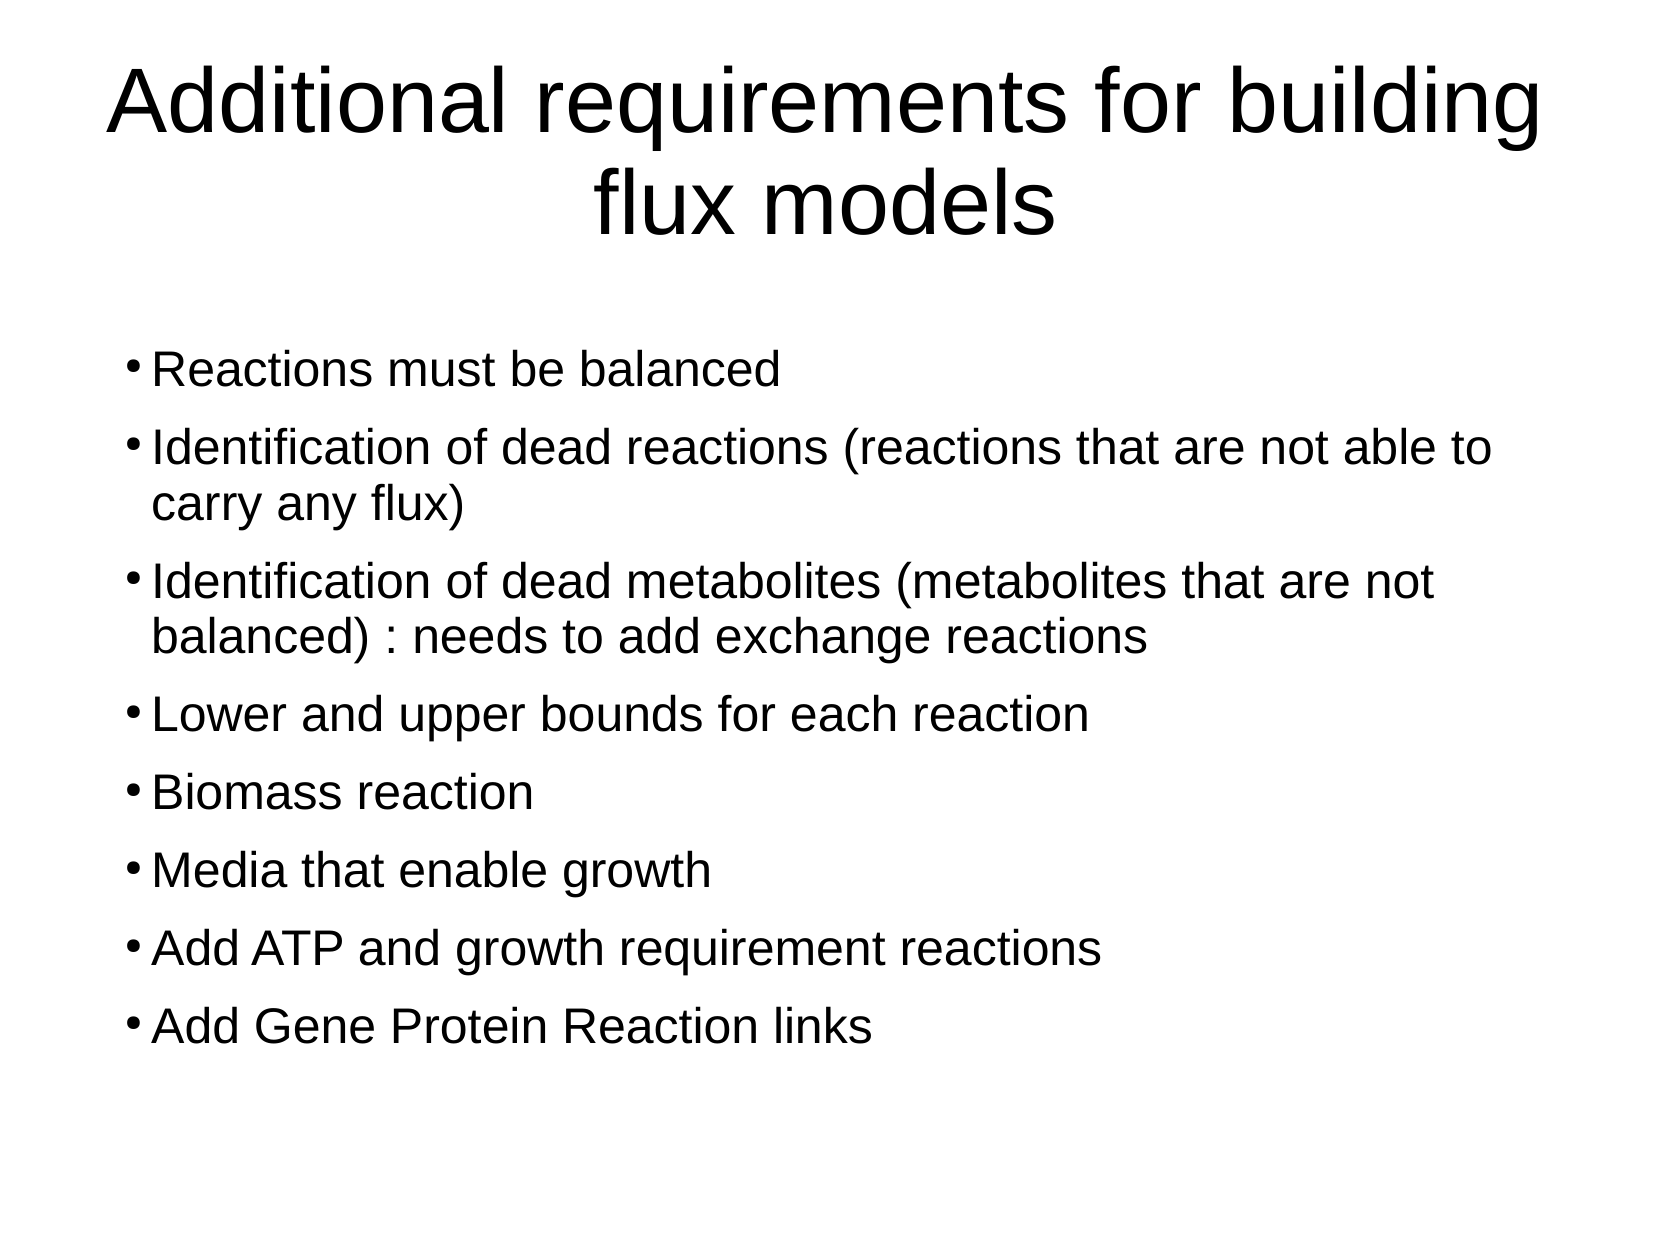

# Additional requirements for building flux models
Reactions must be balanced
Identification of dead reactions (reactions that are not able to carry any flux)
Identification of dead metabolites (metabolites that are not balanced) : needs to add exchange reactions
Lower and upper bounds for each reaction
Biomass reaction
Media that enable growth
Add ATP and growth requirement reactions
Add Gene Protein Reaction links